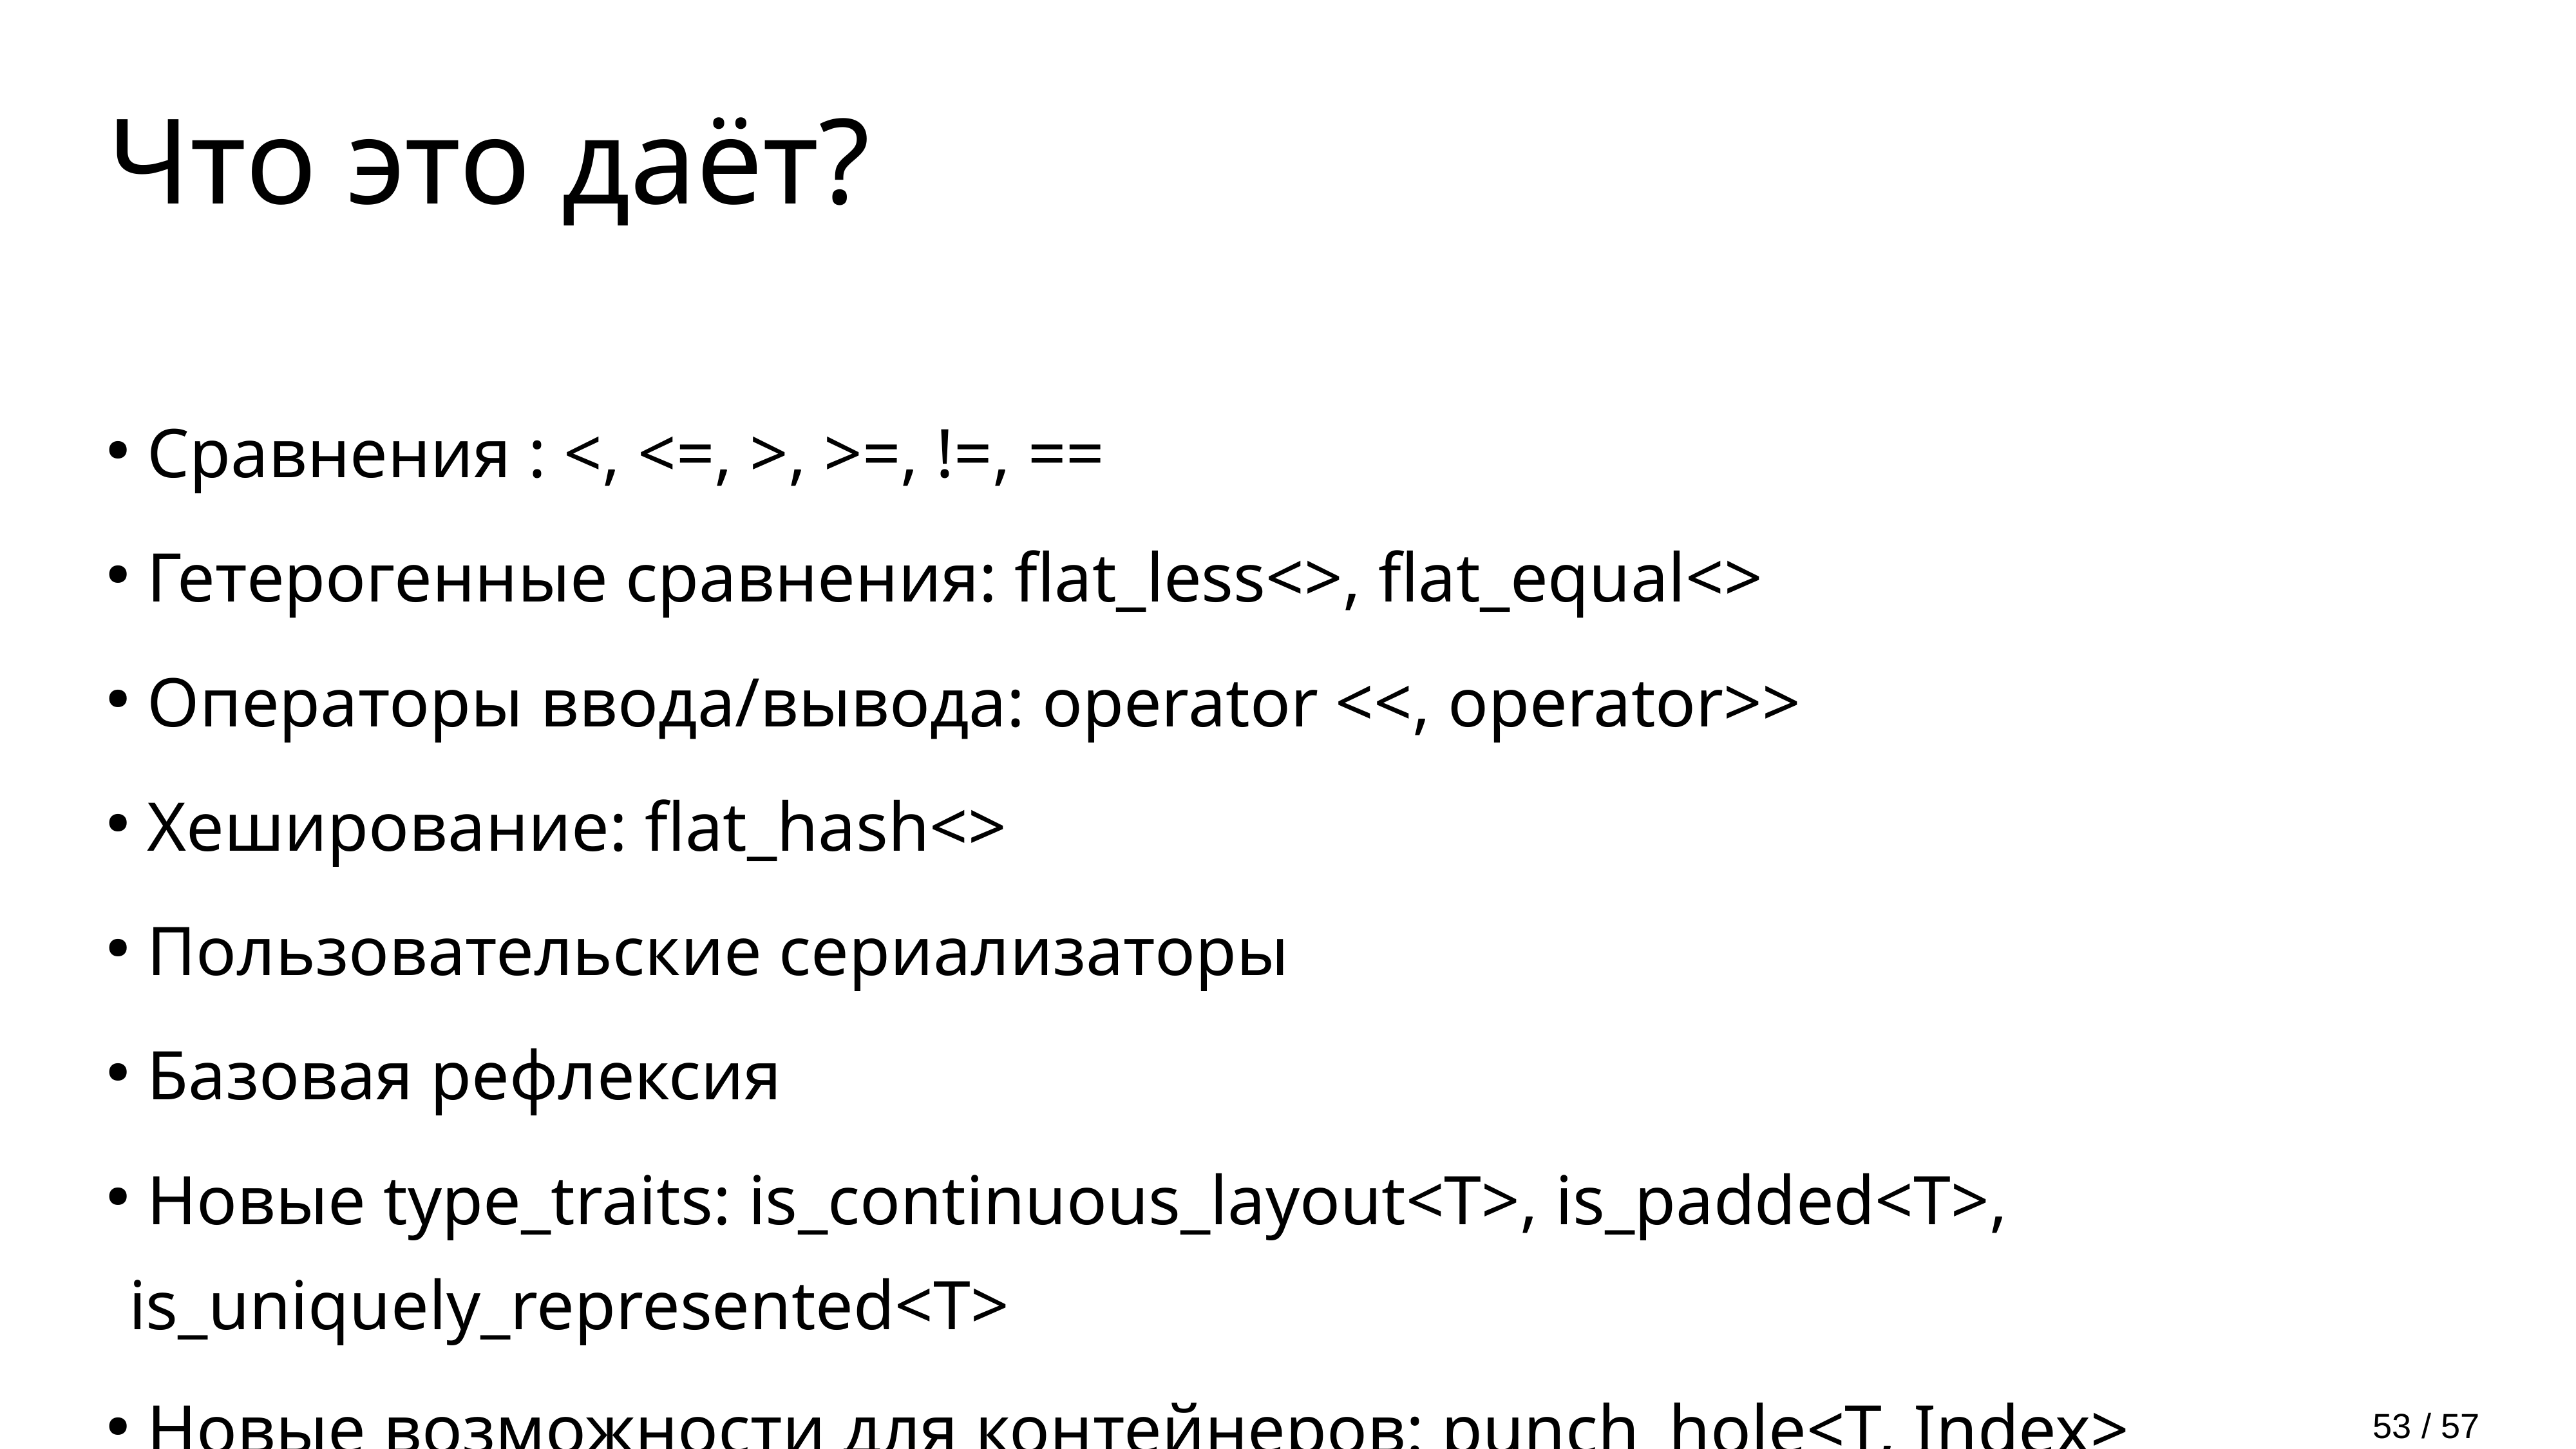

# Что это даёт?
 Сравнения : <, <=, >, >=, !=, ==
 Гетерогенные сравнения: flat_less<>, flat_equal<>
 Операторы ввода/вывода: operator <<, operator>>
 Хеширование: flat_hash<>
 Пользовательские сериализаторы
 Базовая рефлексия
 Новые type_traits: is_continuous_layout<T>, is_padded<T>, is_uniquely_represented<T>
 Новые возможности для контейнеров: punch_hole<T, Index>
 Более обобщённые алгоритмы: vector_mult, parse to struct